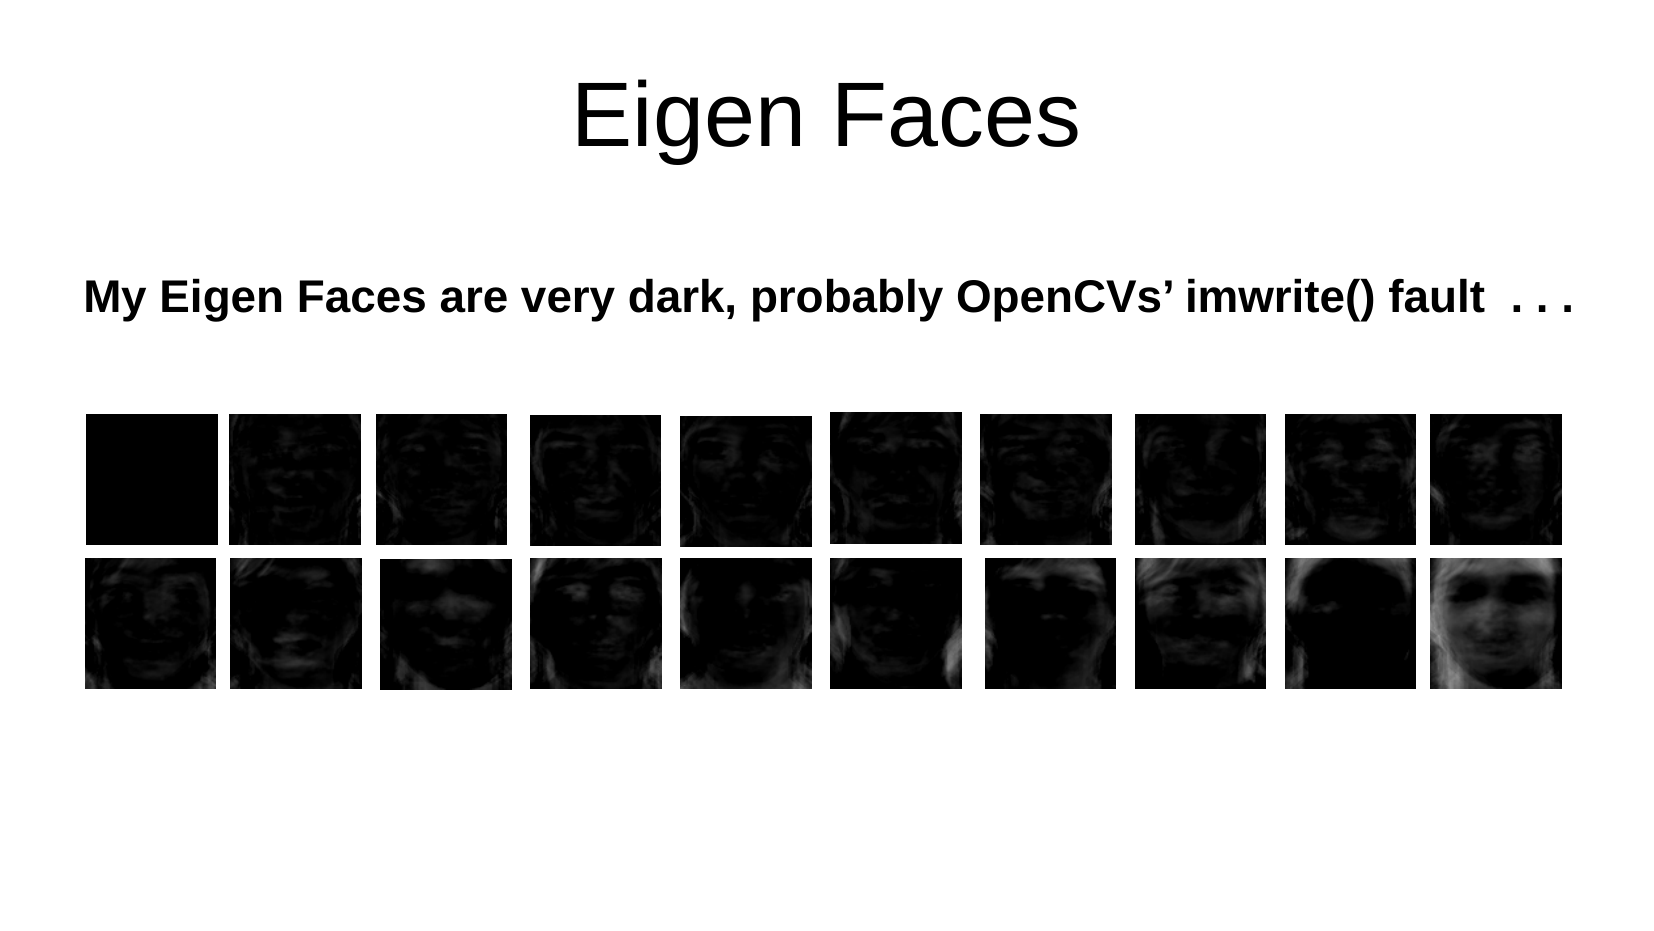

# Eigen Faces
My Eigen Faces are very dark, probably OpenCVs’ imwrite() fault . . .